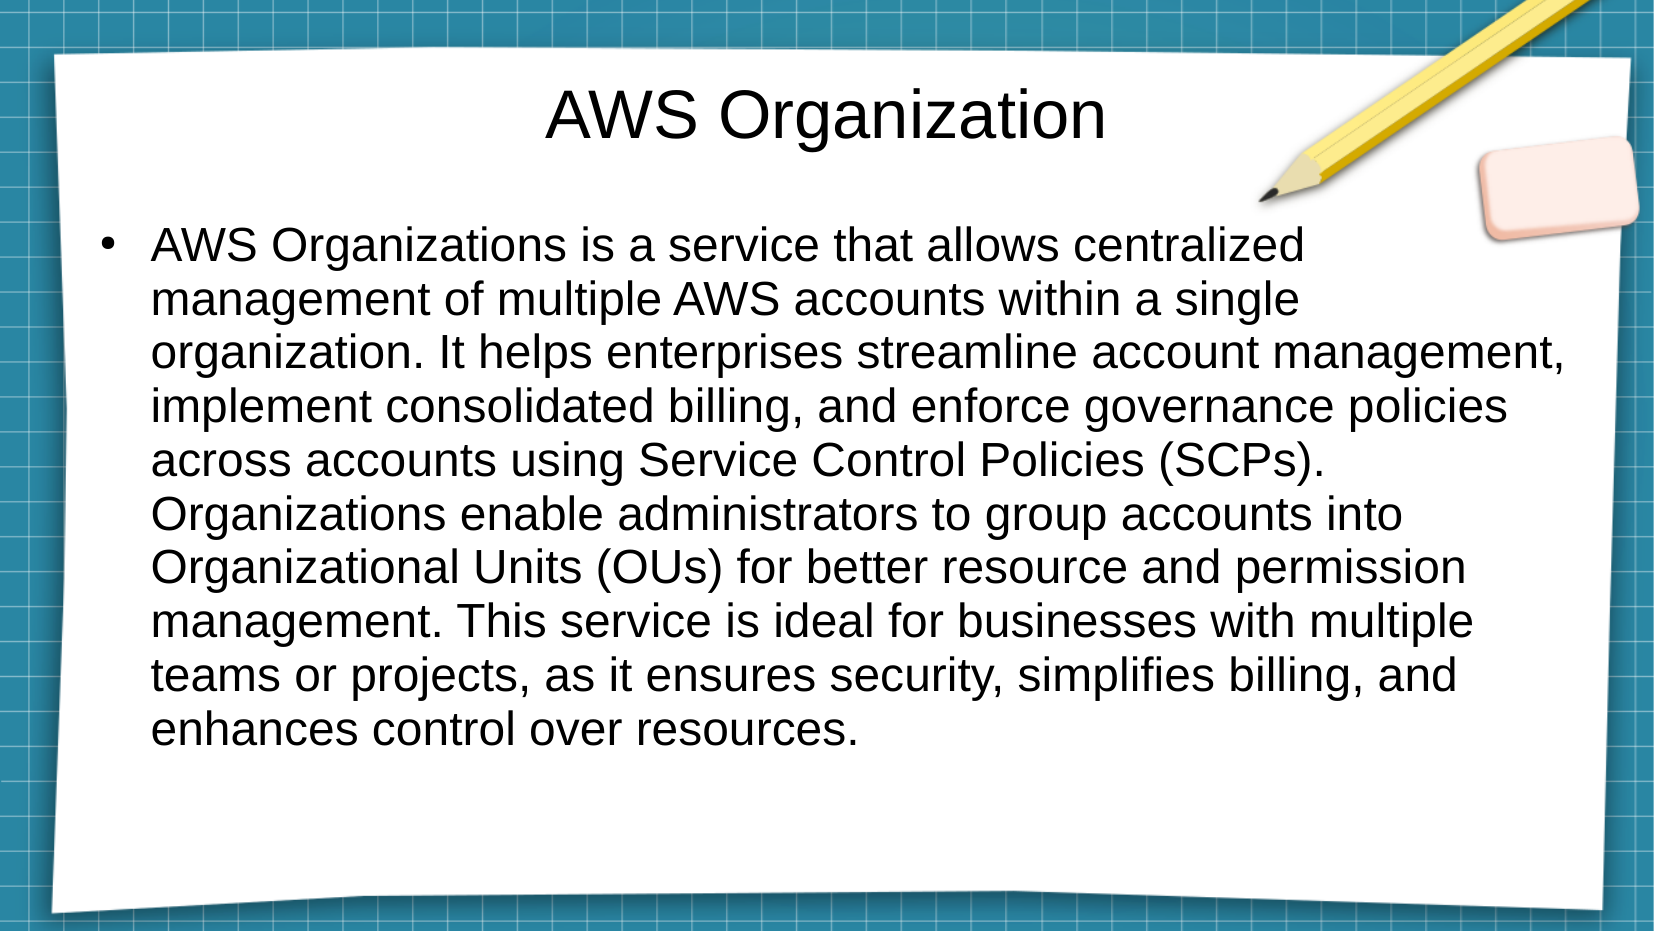

# AWS Organization
AWS Organizations is a service that allows centralized management of multiple AWS accounts within a single organization. It helps enterprises streamline account management, implement consolidated billing, and enforce governance policies across accounts using Service Control Policies (SCPs). Organizations enable administrators to group accounts into Organizational Units (OUs) for better resource and permission management. This service is ideal for businesses with multiple teams or projects, as it ensures security, simplifies billing, and enhances control over resources.